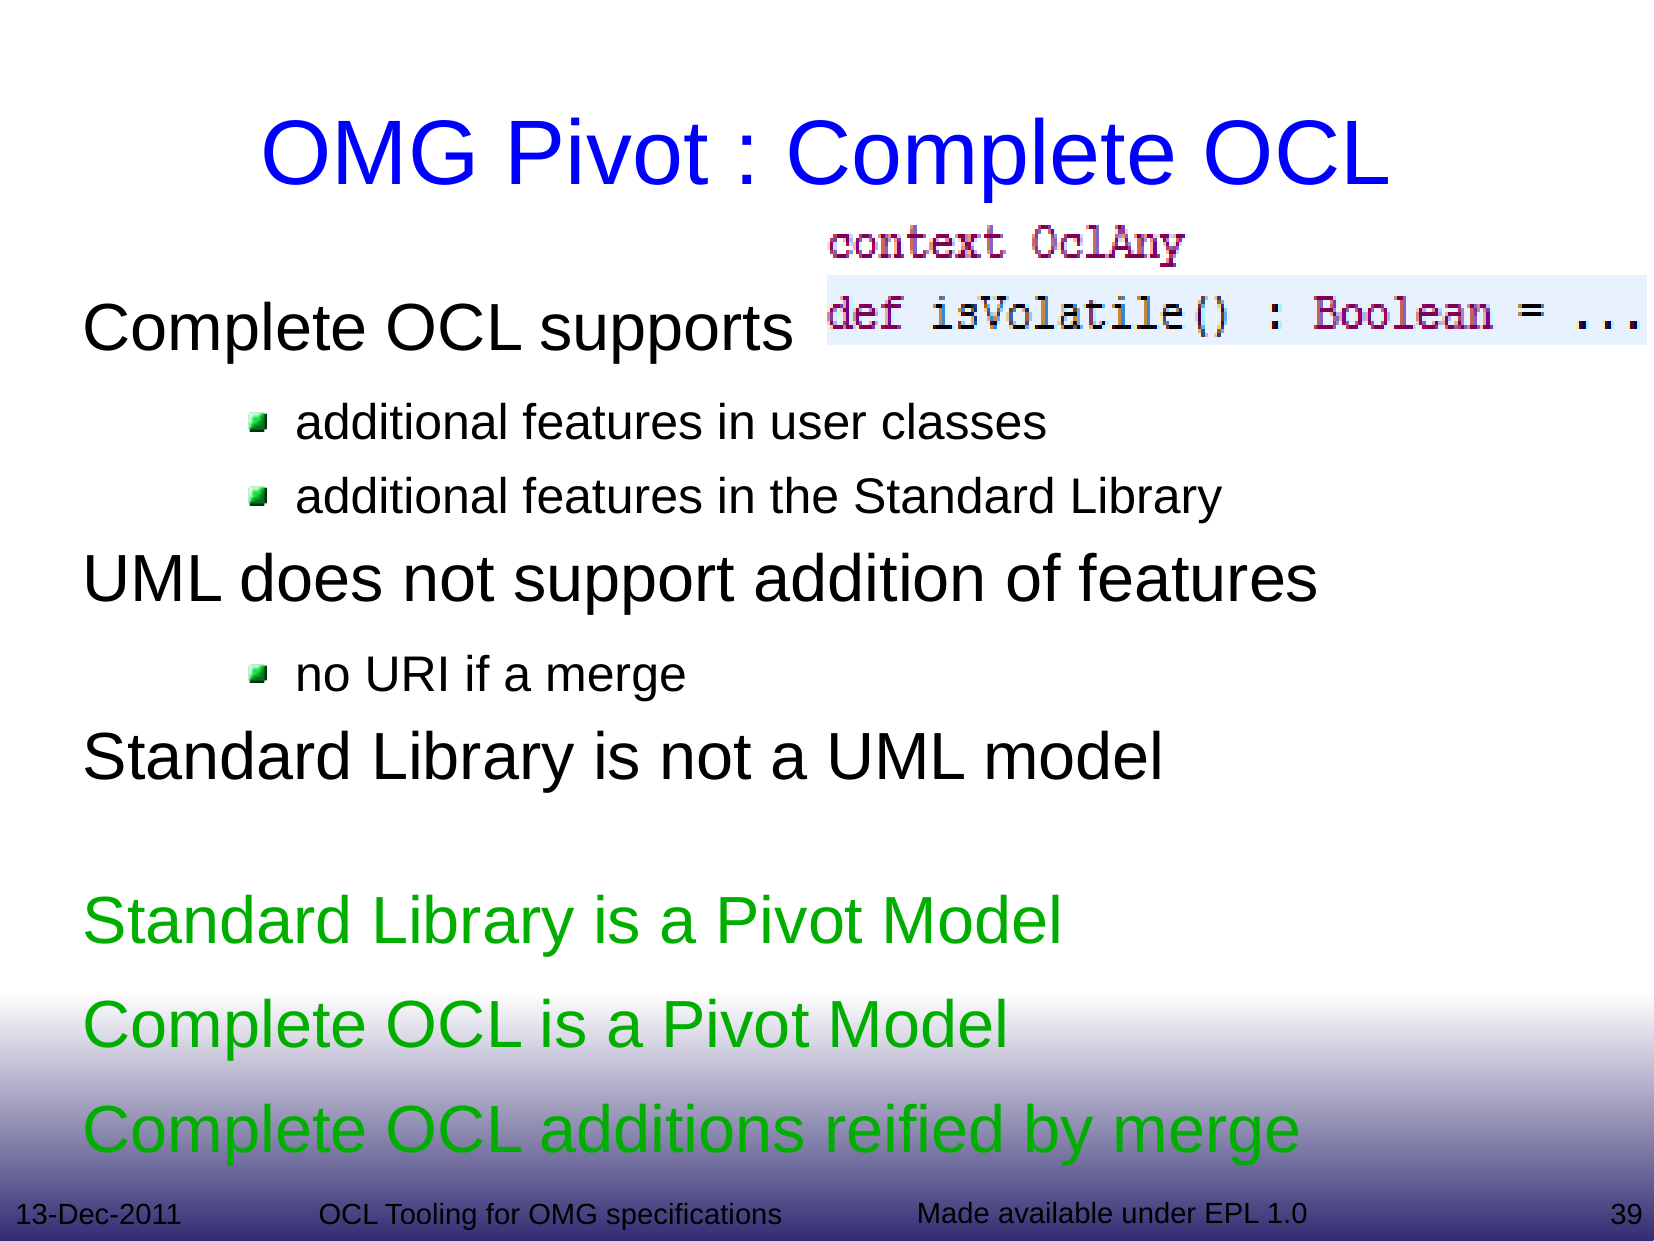

# OMG Pivot : Complete OCL
Complete OCL supports
additional features in user classes
additional features in the Standard Library
UML does not support addition of features
no URI if a merge
Standard Library is not a UML model
Standard Library is a Pivot Model
Complete OCL is a Pivot Model
Complete OCL additions reified by merge
13-Dec-2011
OCL Tooling for OMG specifications
39